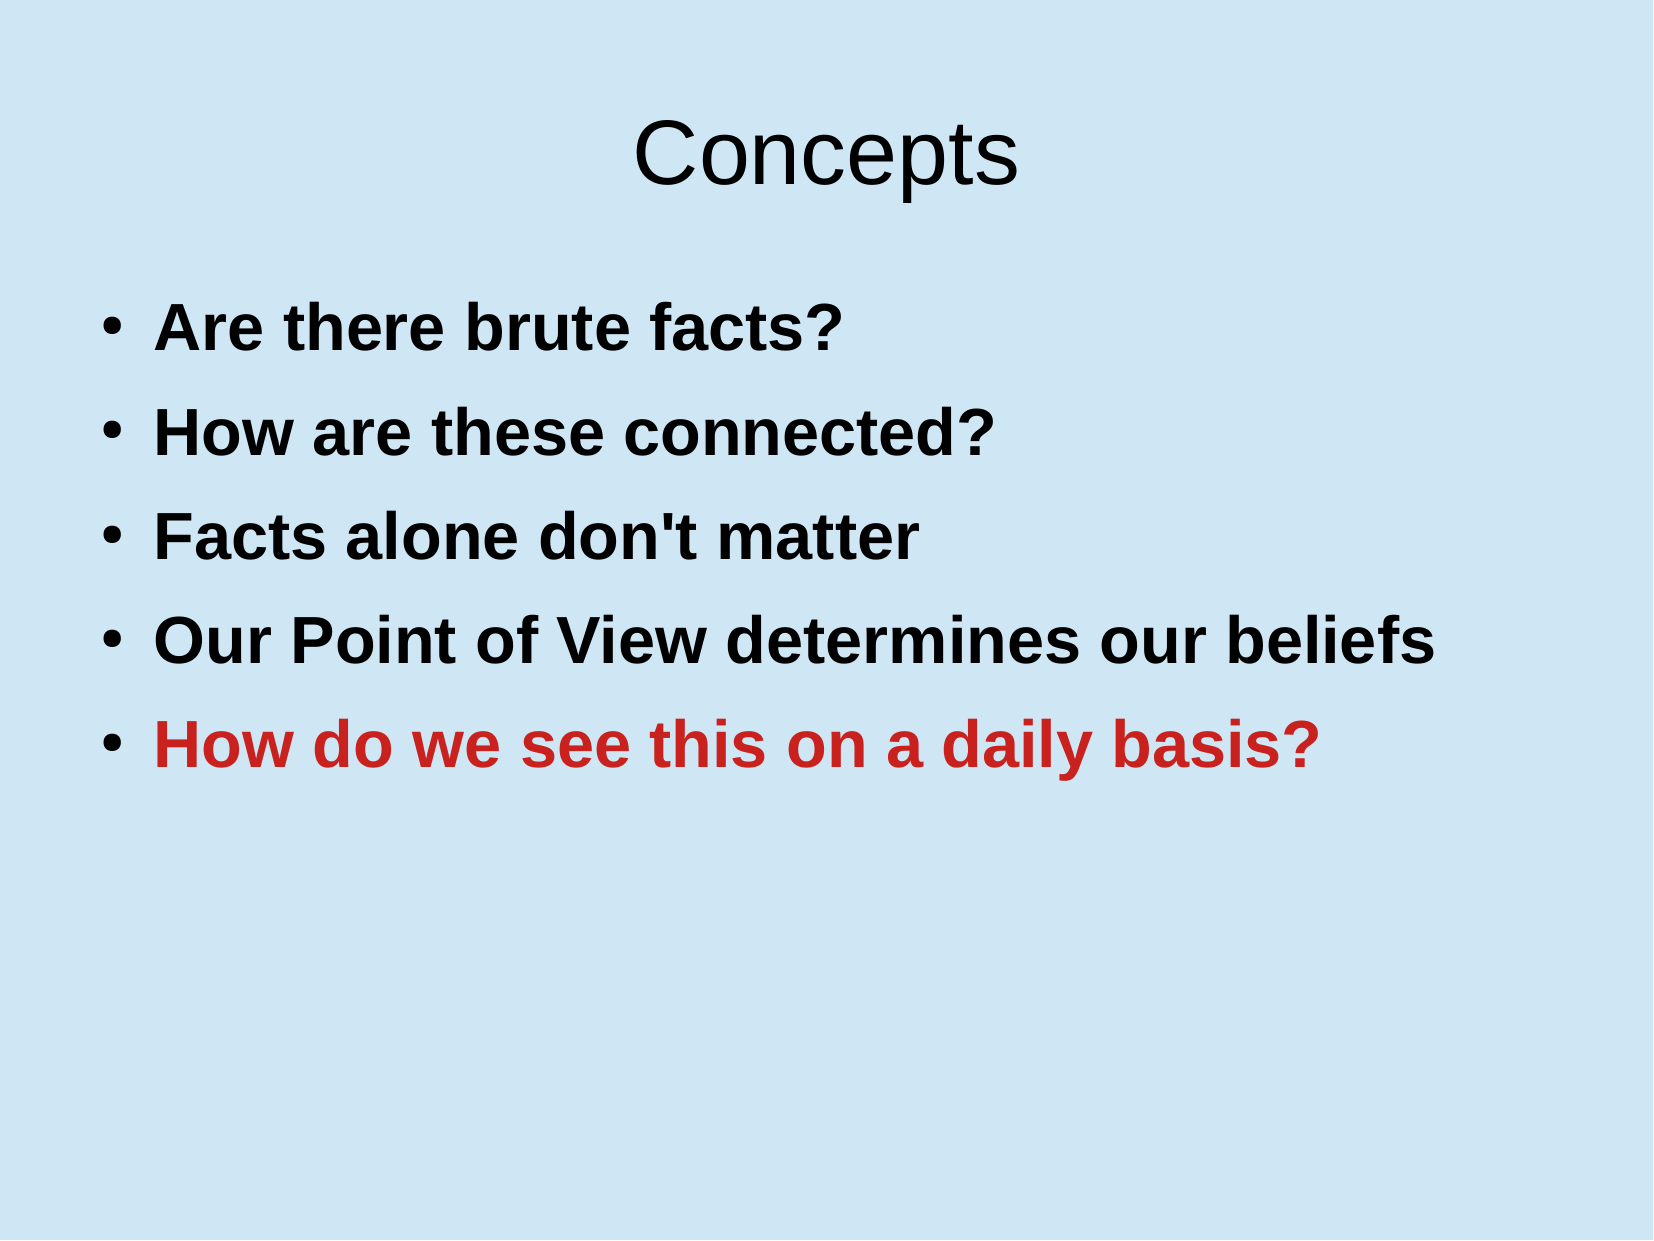

# Concepts
Are there brute facts?
How are these connected?
Facts alone don't matter
Our Point of View determines our beliefs
How do we see this on a daily basis?